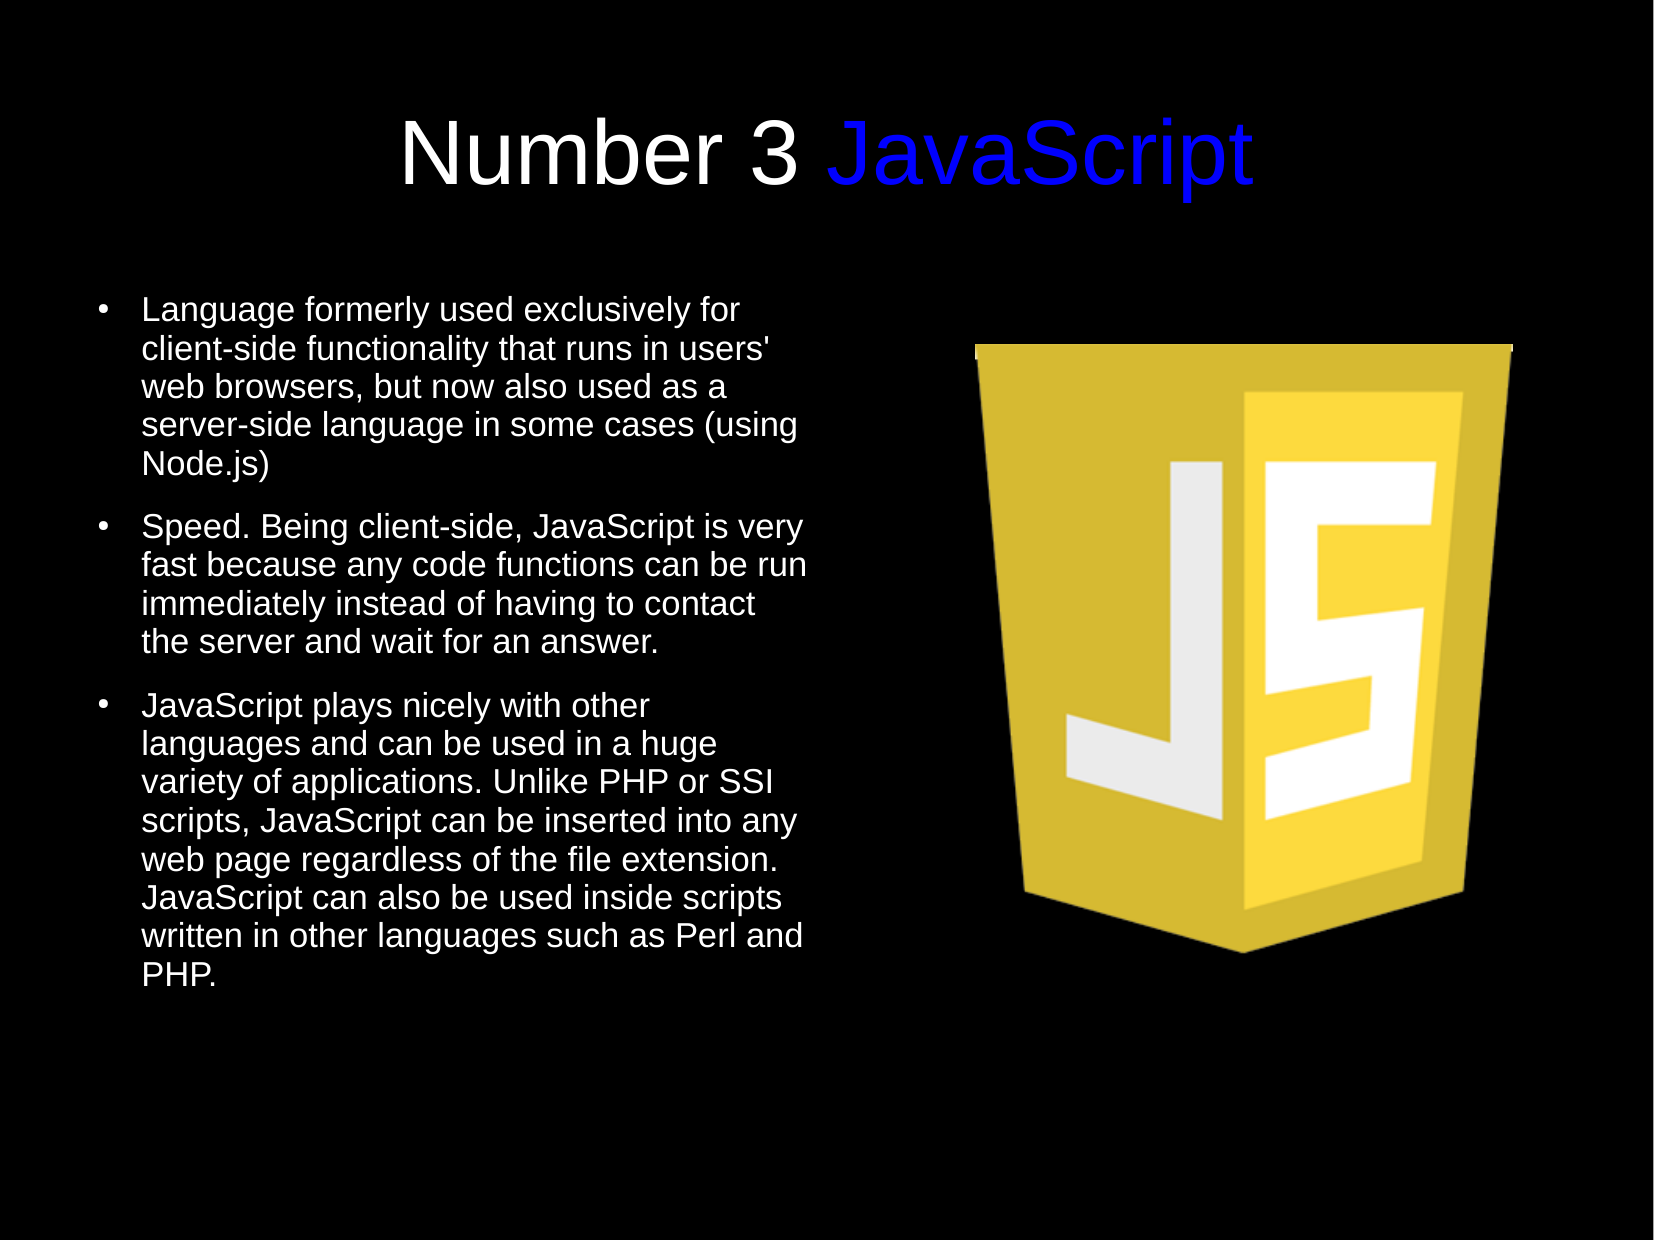

# Number 3 JavaScript
Language formerly used exclusively for client-side functionality that runs in users' web browsers, but now also used as a server-side language in some cases (using Node.js)
Speed. Being client-side, JavaScript is very fast because any code functions can be run immediately instead of having to contact the server and wait for an answer.
JavaScript plays nicely with other languages and can be used in a huge variety of applications. Unlike PHP or SSI scripts, JavaScript can be inserted into any web page regardless of the file extension. JavaScript can also be used inside scripts written in other languages such as Perl and PHP.